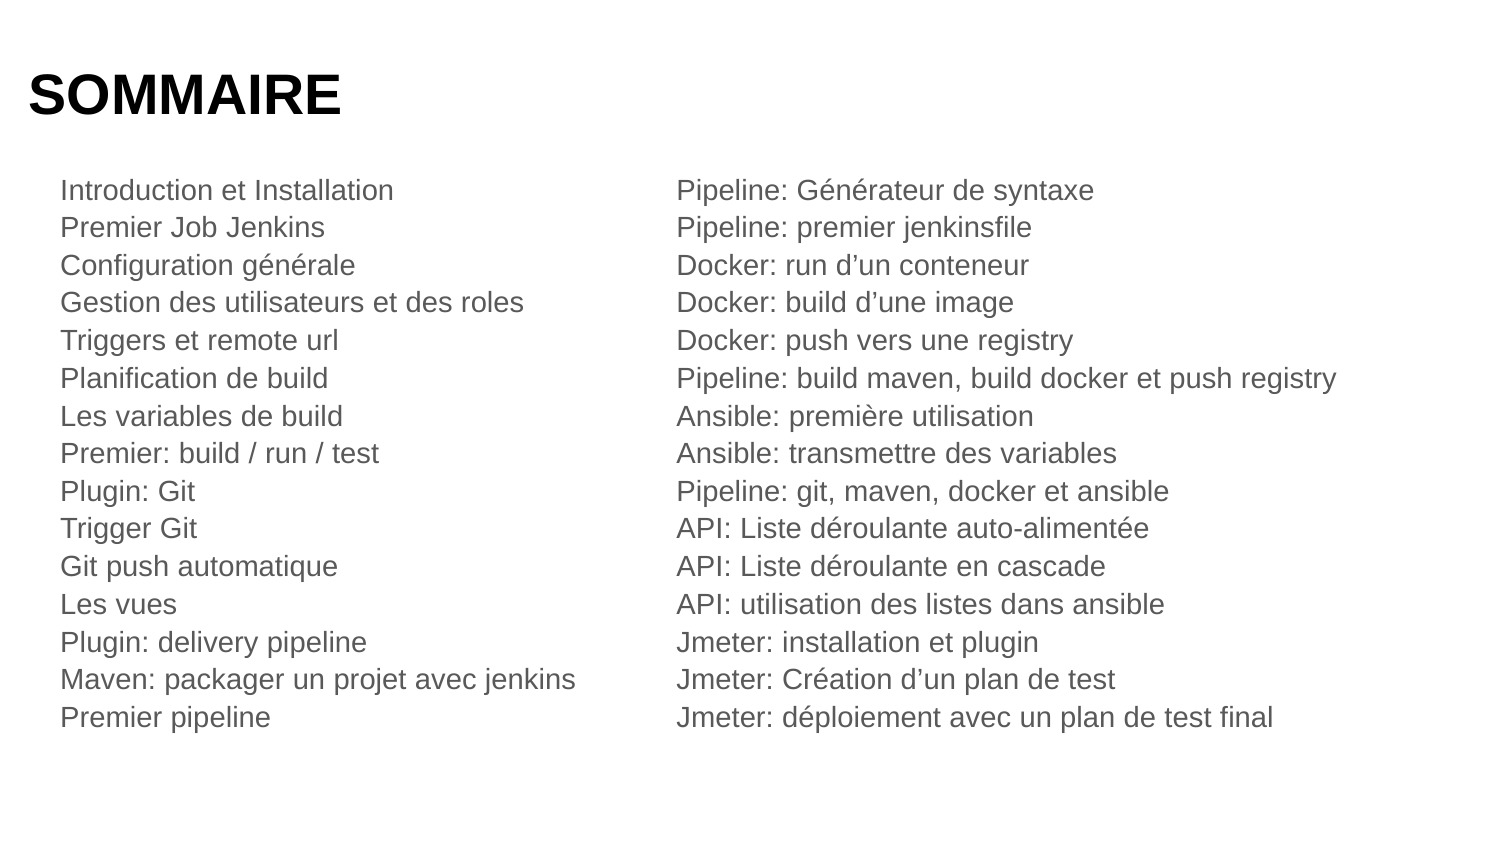

# SOMMAIRE
Introduction et Installation
Premier Job Jenkins
Configuration générale
Gestion des utilisateurs et des roles
Triggers et remote url
Planification de build
Les variables de build
Premier: build / run / test
Plugin: Git
Trigger Git
Git push automatique
Les vues
Plugin: delivery pipeline
Maven: packager un projet avec jenkins
Premier pipeline
Pipeline: Générateur de syntaxe
Pipeline: premier jenkinsfile
Docker: run d’un conteneur
Docker: build d’une image
Docker: push vers une registry
Pipeline: build maven, build docker et push registry
Ansible: première utilisation
Ansible: transmettre des variables
Pipeline: git, maven, docker et ansible
API: Liste déroulante auto-alimentée
API: Liste déroulante en cascade
API: utilisation des listes dans ansible
Jmeter: installation et plugin
Jmeter: Création d’un plan de test
Jmeter: déploiement avec un plan de test final